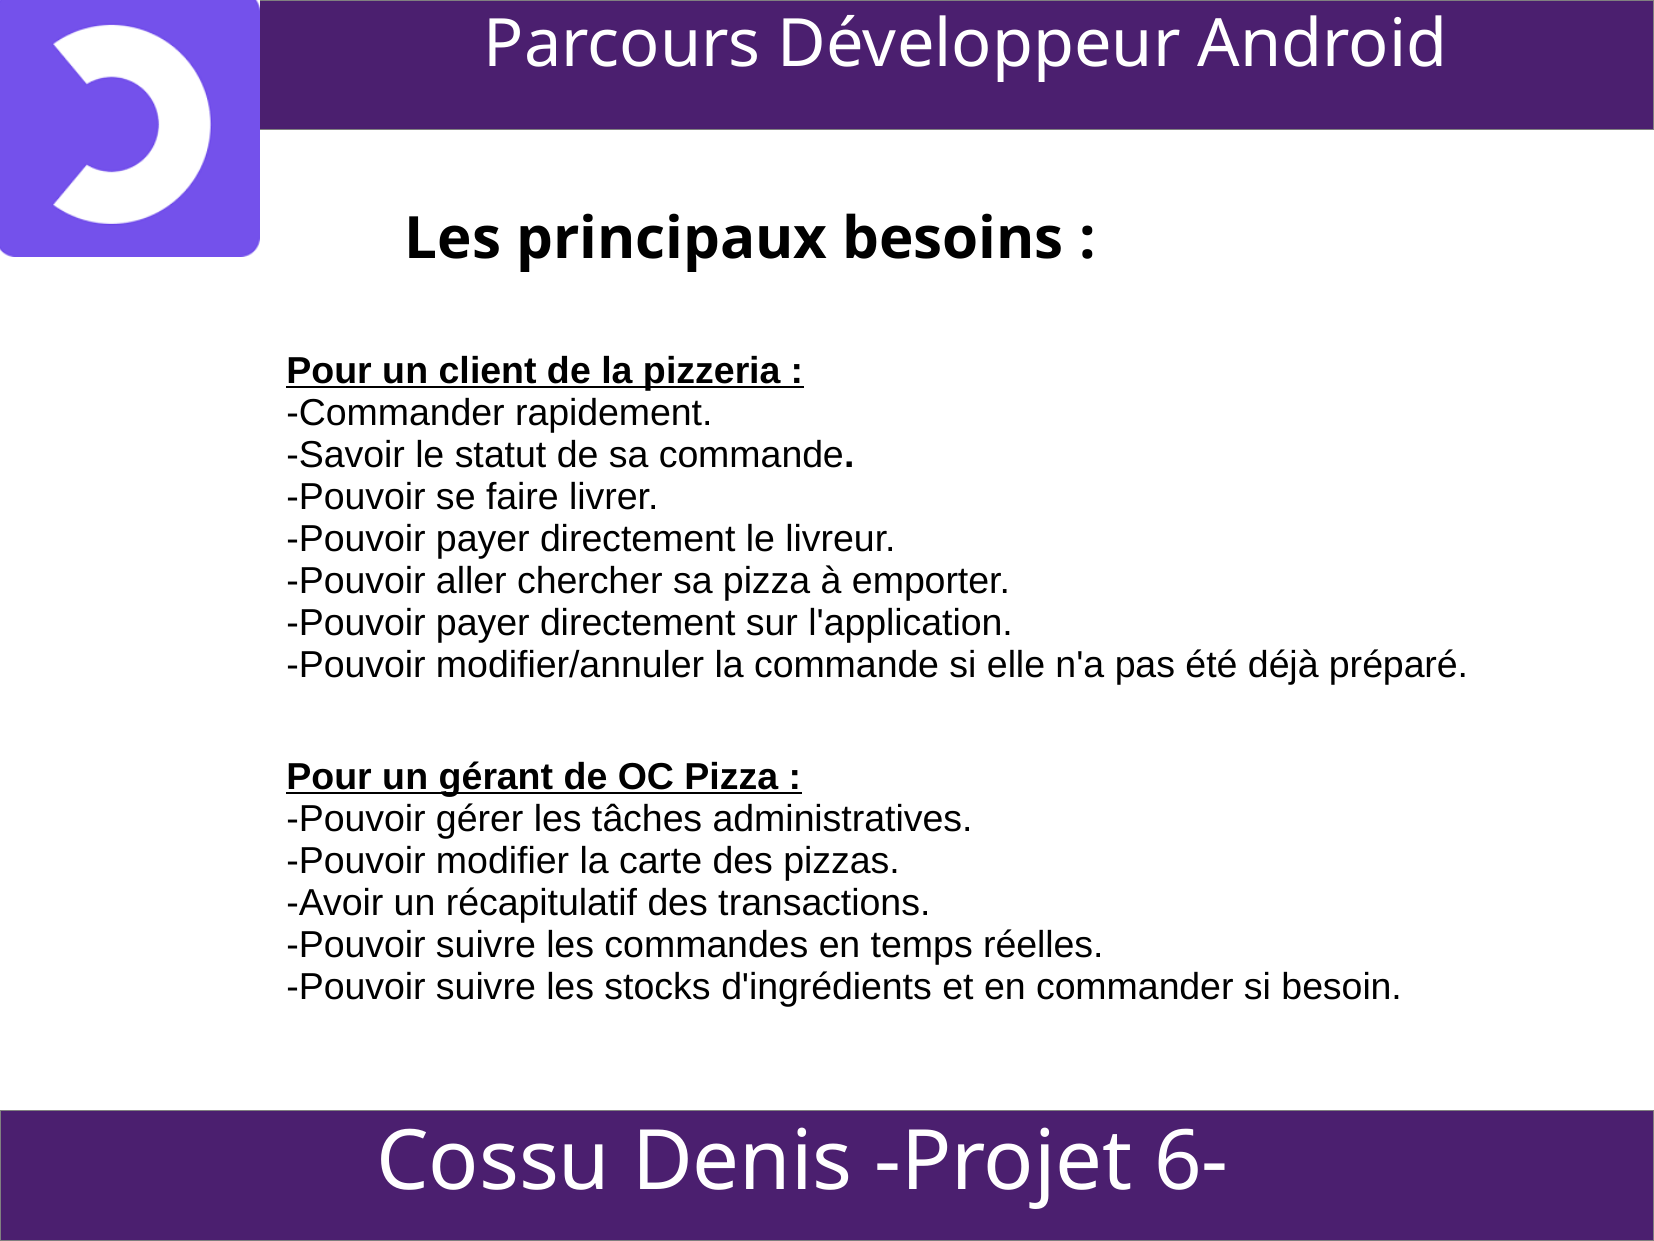

Les principaux besoins :
Pour un client de la pizzeria :
-Commander rapidement.
-Savoir le statut de sa commande.
-Pouvoir se faire livrer.
-Pouvoir payer directement le livreur.
-Pouvoir aller chercher sa pizza à emporter.
-Pouvoir payer directement sur l'application.
-Pouvoir modifier/annuler la commande si elle n'a pas été déjà préparé.
Pour un gérant de OC Pizza :
-Pouvoir gérer les tâches administratives.
-Pouvoir modifier la carte des pizzas.
-Avoir un récapitulatif des transactions.
-Pouvoir suivre les commandes en temps réelles.
-Pouvoir suivre les stocks d'ingrédients et en commander si besoin.